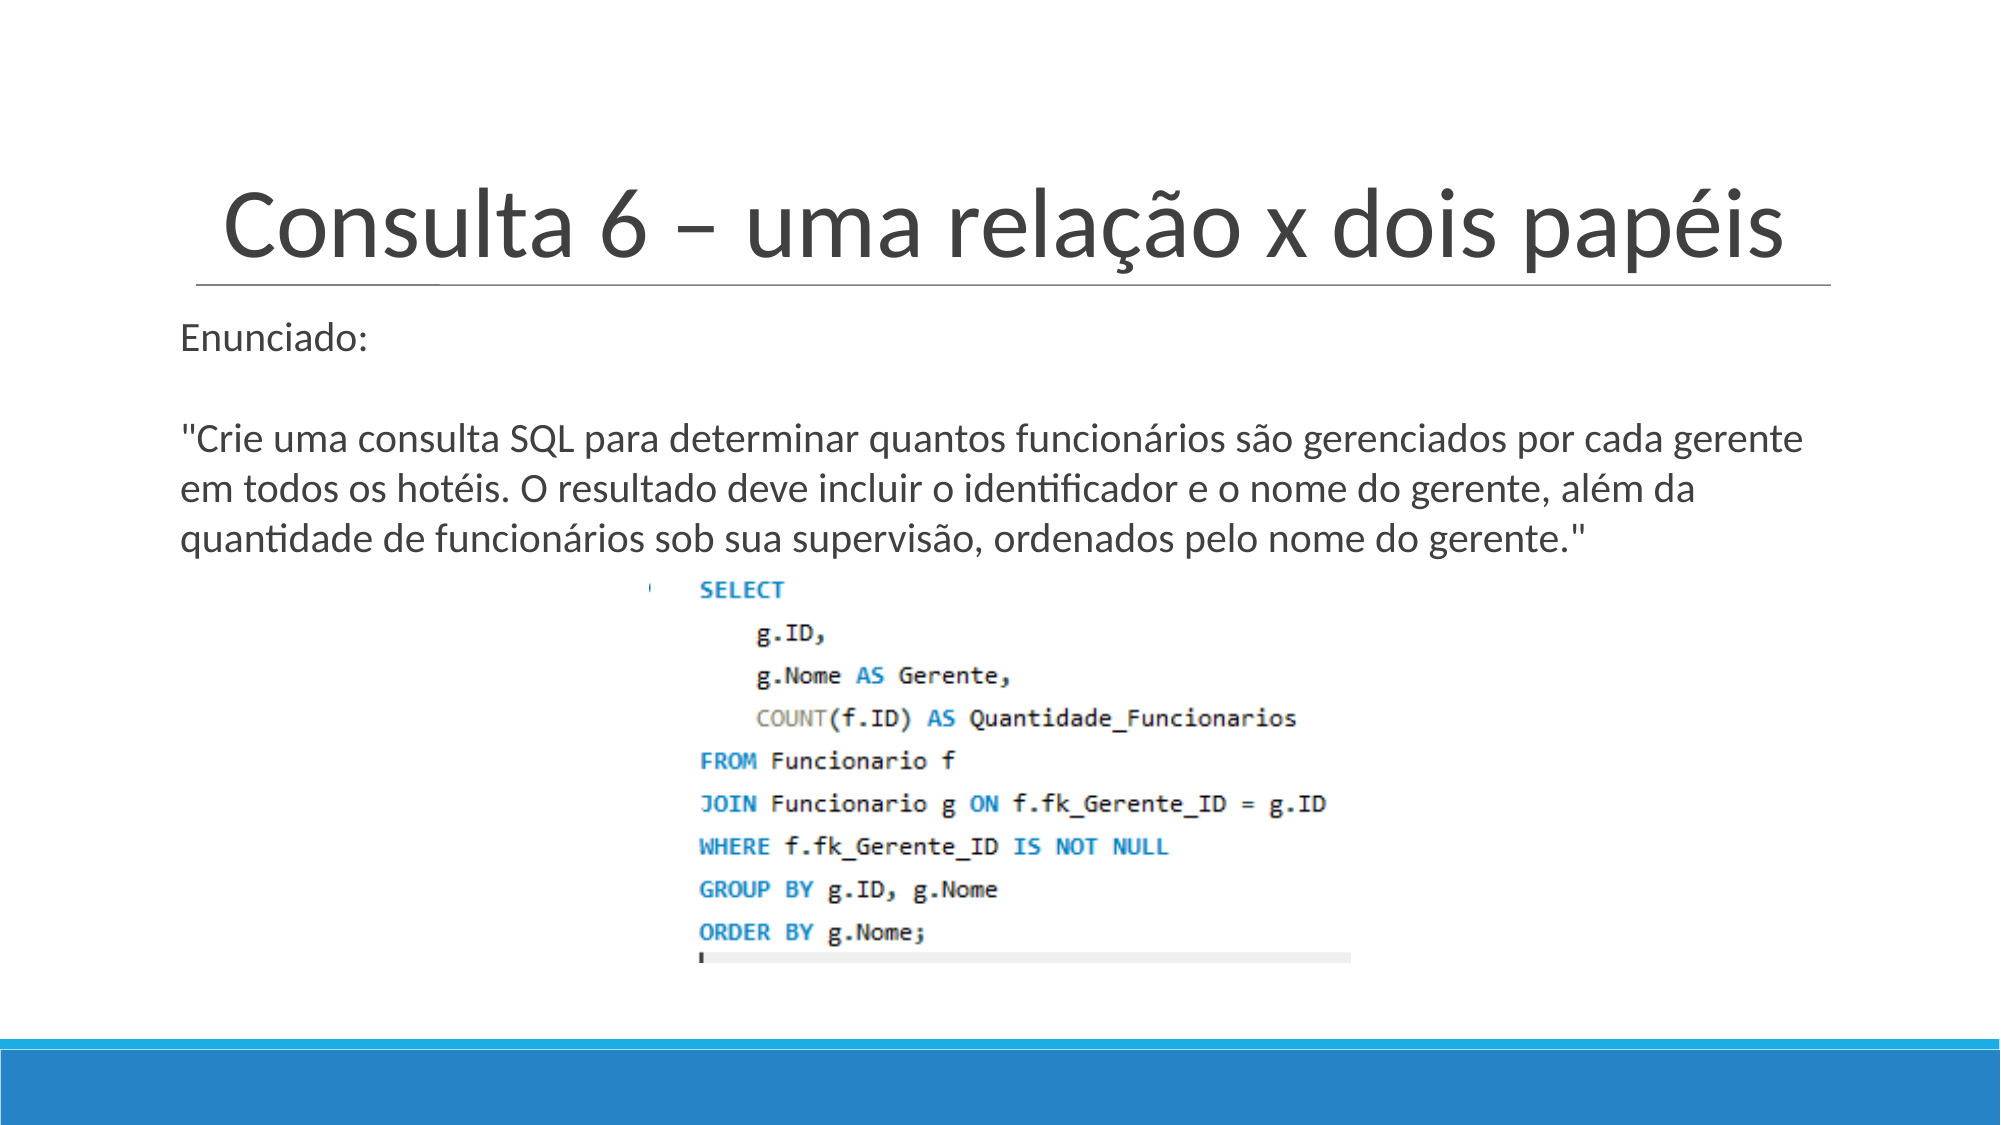

Consulta 6 – uma relação x dois papéis
Enunciado:
"Crie uma consulta SQL para determinar quantos funcionários são gerenciados por cada gerente em todos os hotéis. O resultado deve incluir o identificador e o nome do gerente, além da quantidade de funcionários sob sua supervisão, ordenados pelo nome do gerente."